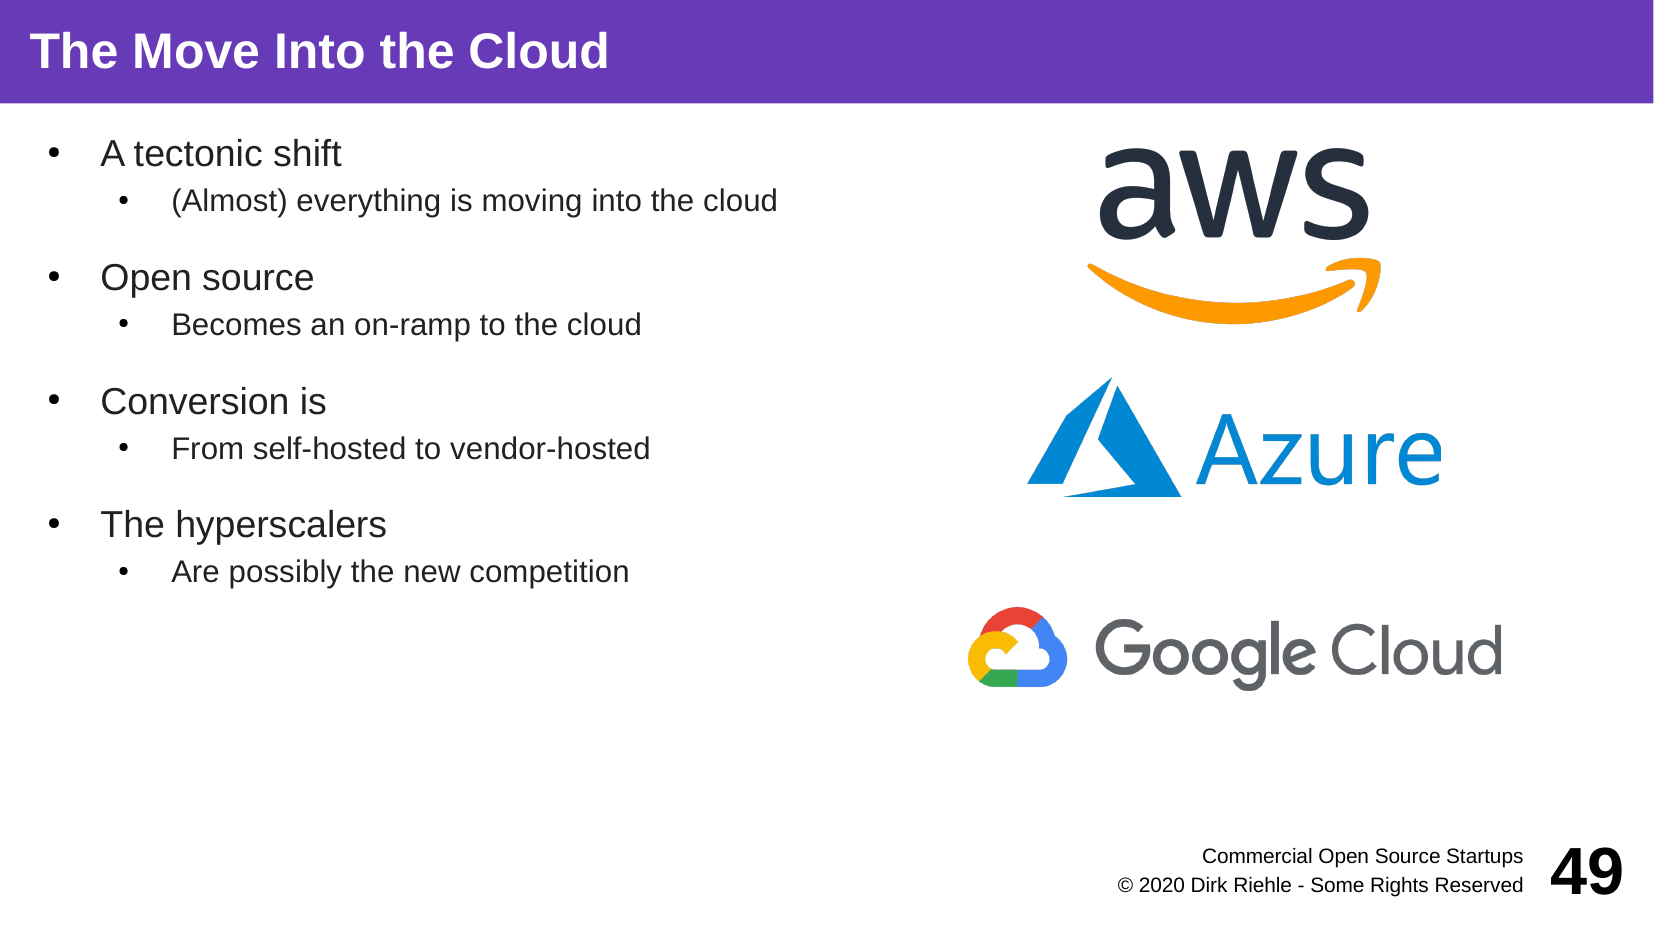

# The Move Into the Cloud
A tectonic shift
(Almost) everything is moving into the cloud
Open source
Becomes an on-ramp to the cloud
Conversion is
From self-hosted to vendor-hosted
The hyperscalers
Are possibly the new competition
Commercial Open Source Startups
49
© 2020 Dirk Riehle - Some Rights Reserved